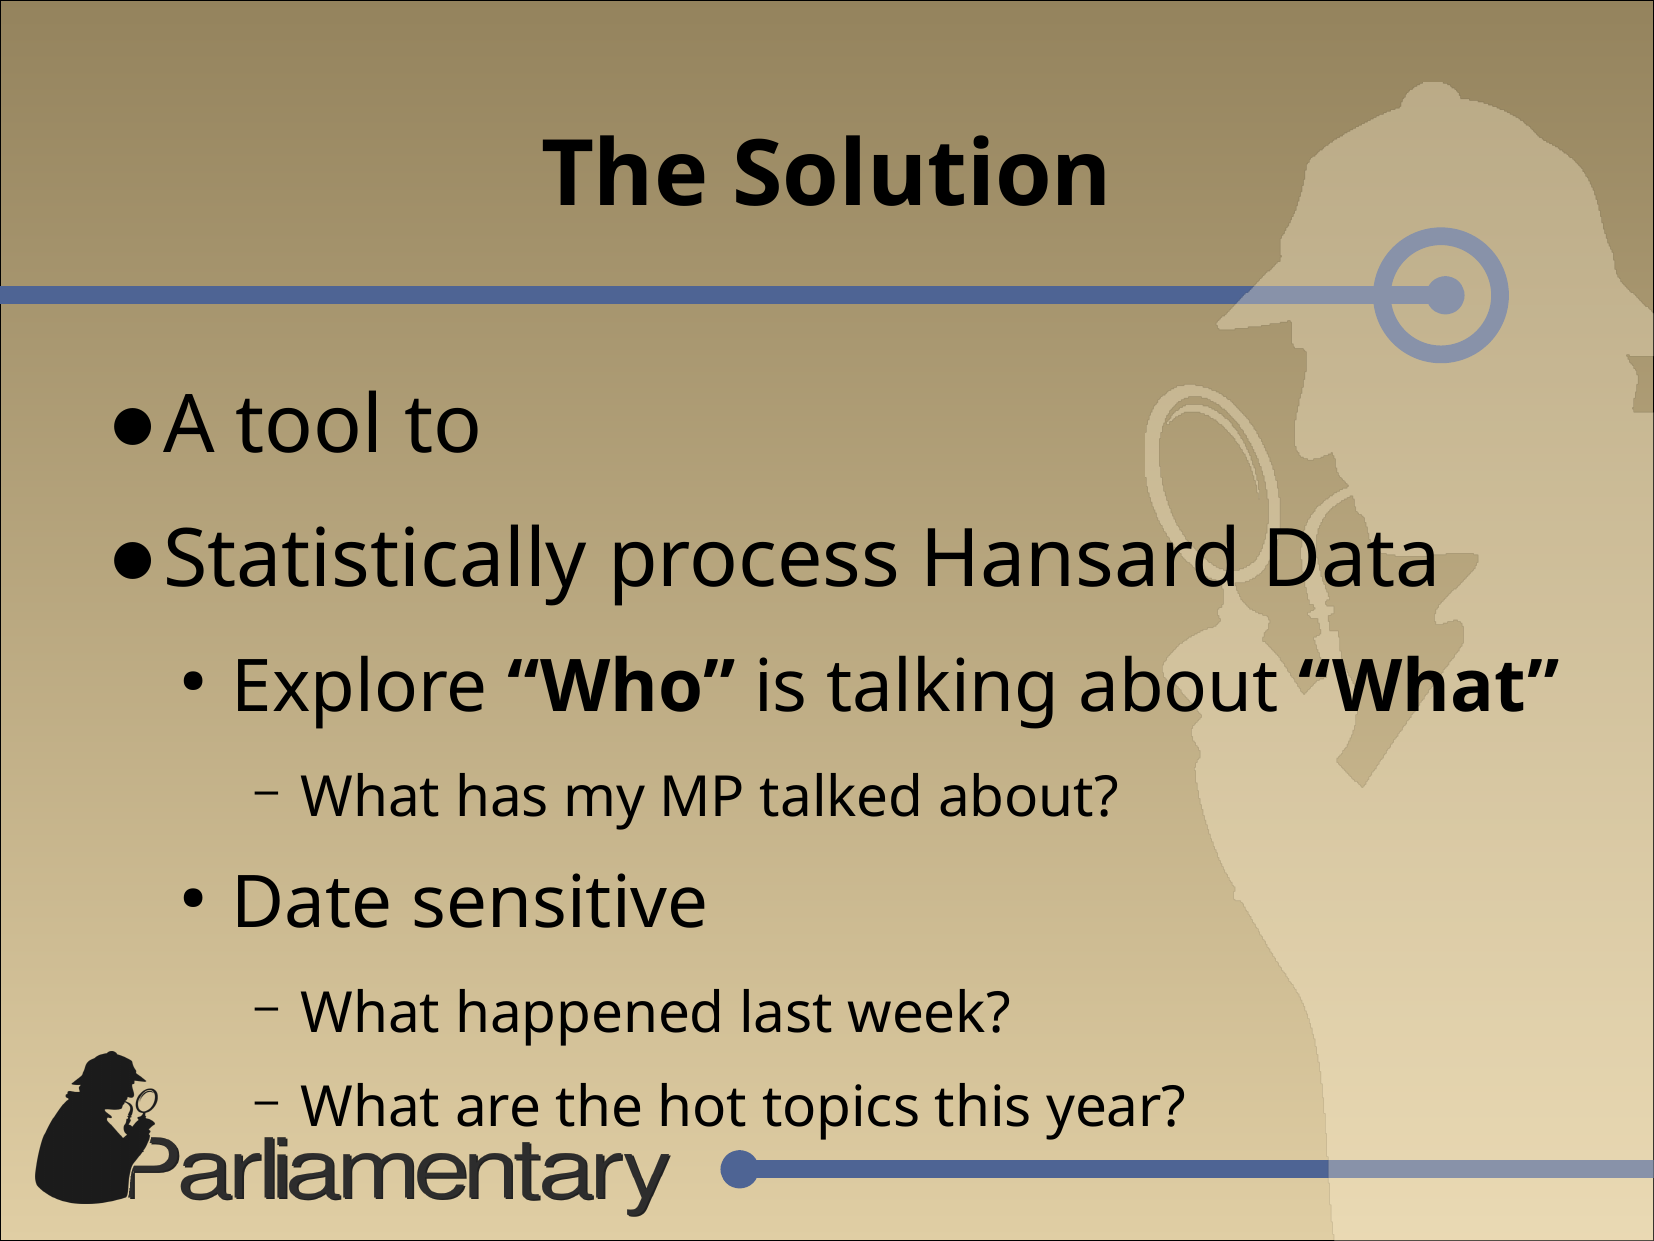

# The Solution
A tool to
Statistically process Hansard Data
Explore “Who” is talking about “What”
What has my MP talked about?
Date sensitive
What happened last week?
What are the hot topics this year?